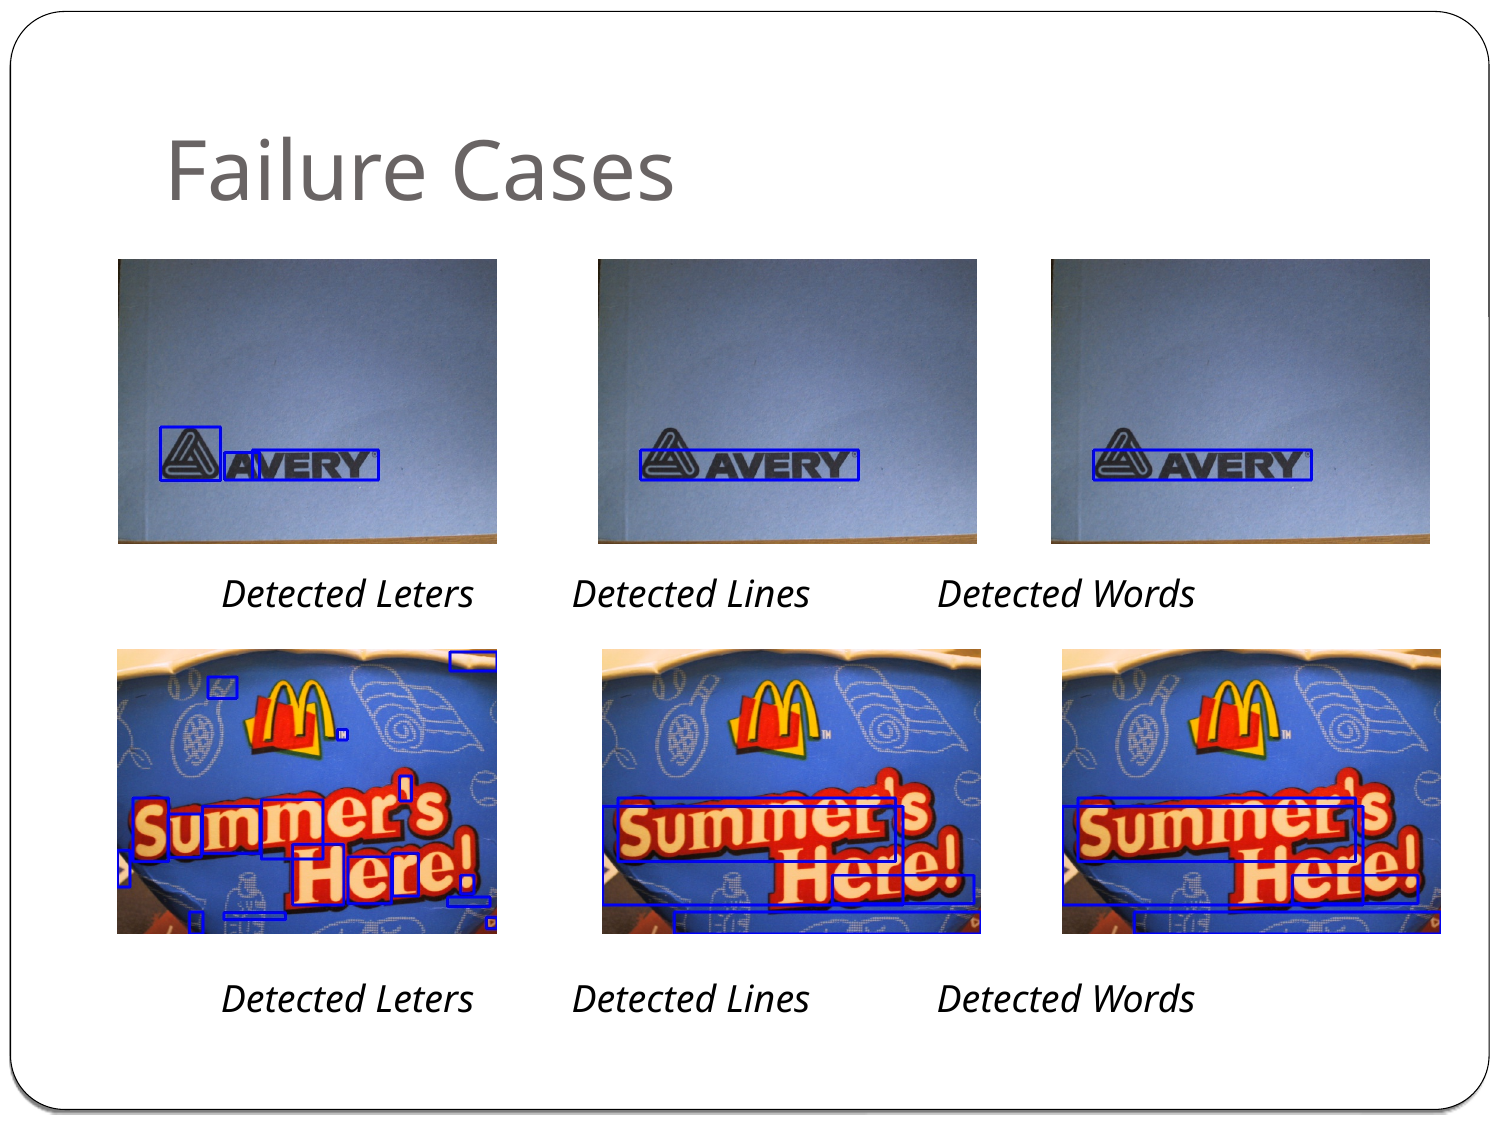

# Failure Cases
		Detected Leters Detected Lines Detected Words
		Detected Leters Detected Lines Detected Words